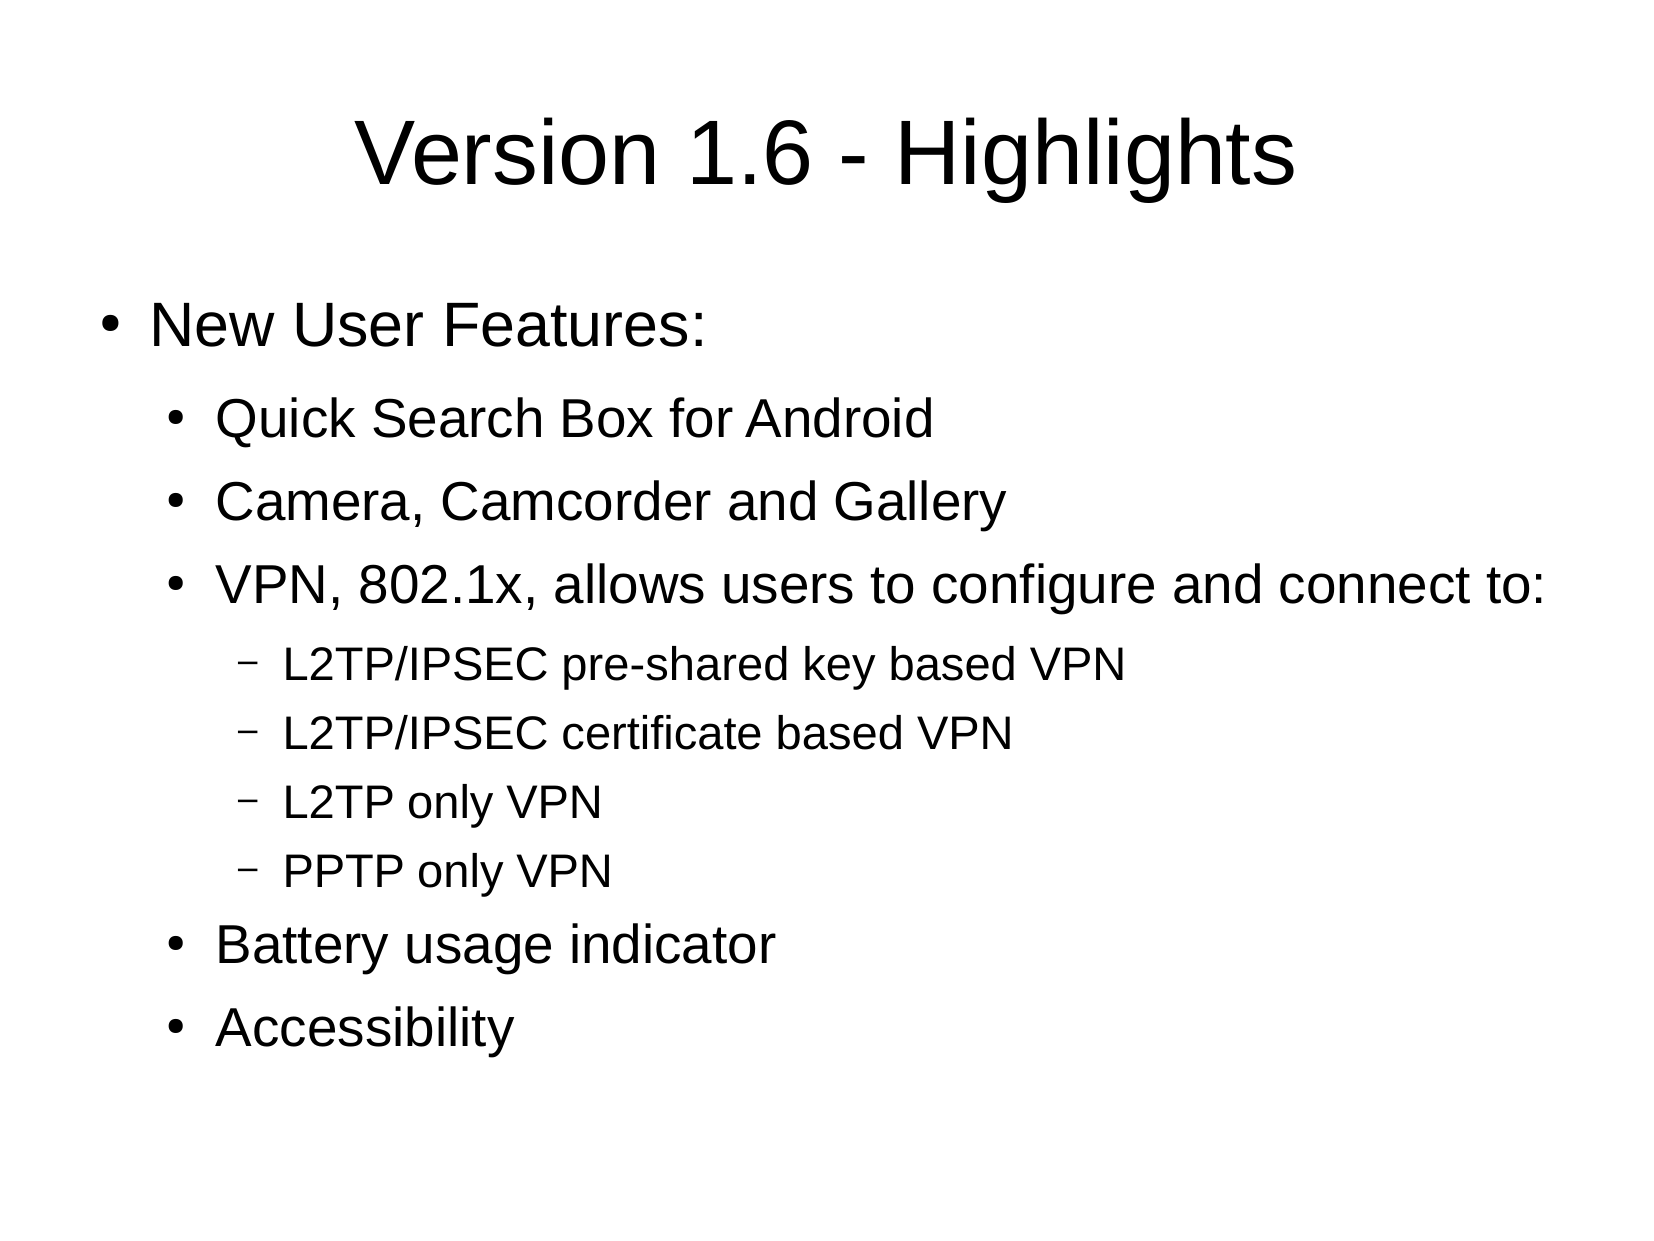

# Version 1.6 - Highlights
New User Features:
Quick Search Box for Android
Camera, Camcorder and Gallery
VPN, 802.1x, allows users to configure and connect to:
L2TP/IPSEC pre-shared key based VPN
L2TP/IPSEC certificate based VPN
L2TP only VPN
PPTP only VPN
Battery usage indicator
Accessibility